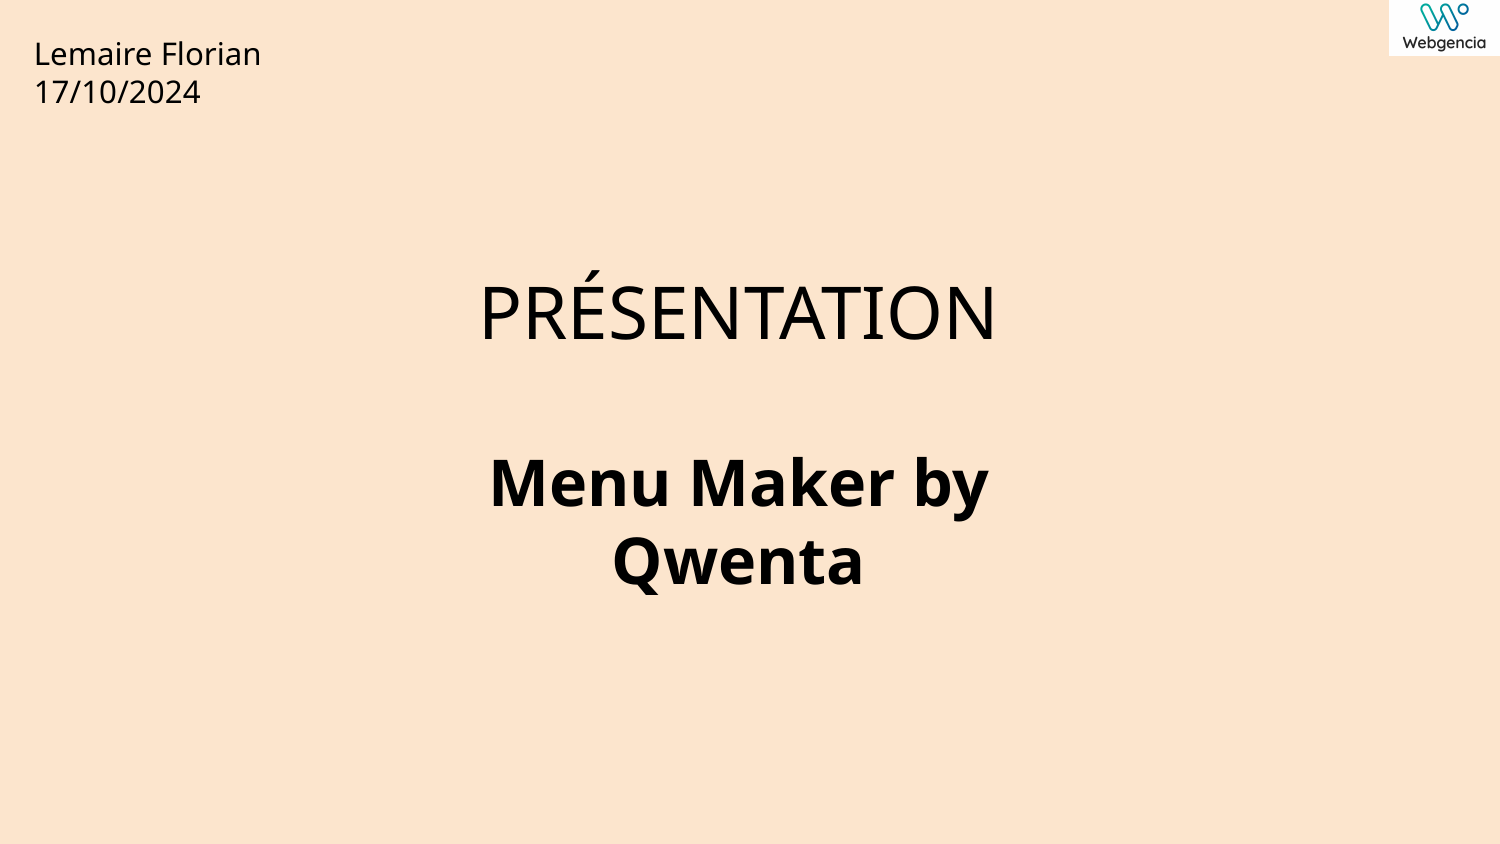

Lemaire Florian
17/10/2024
PRÉSENTATION
Menu Maker by Qwenta